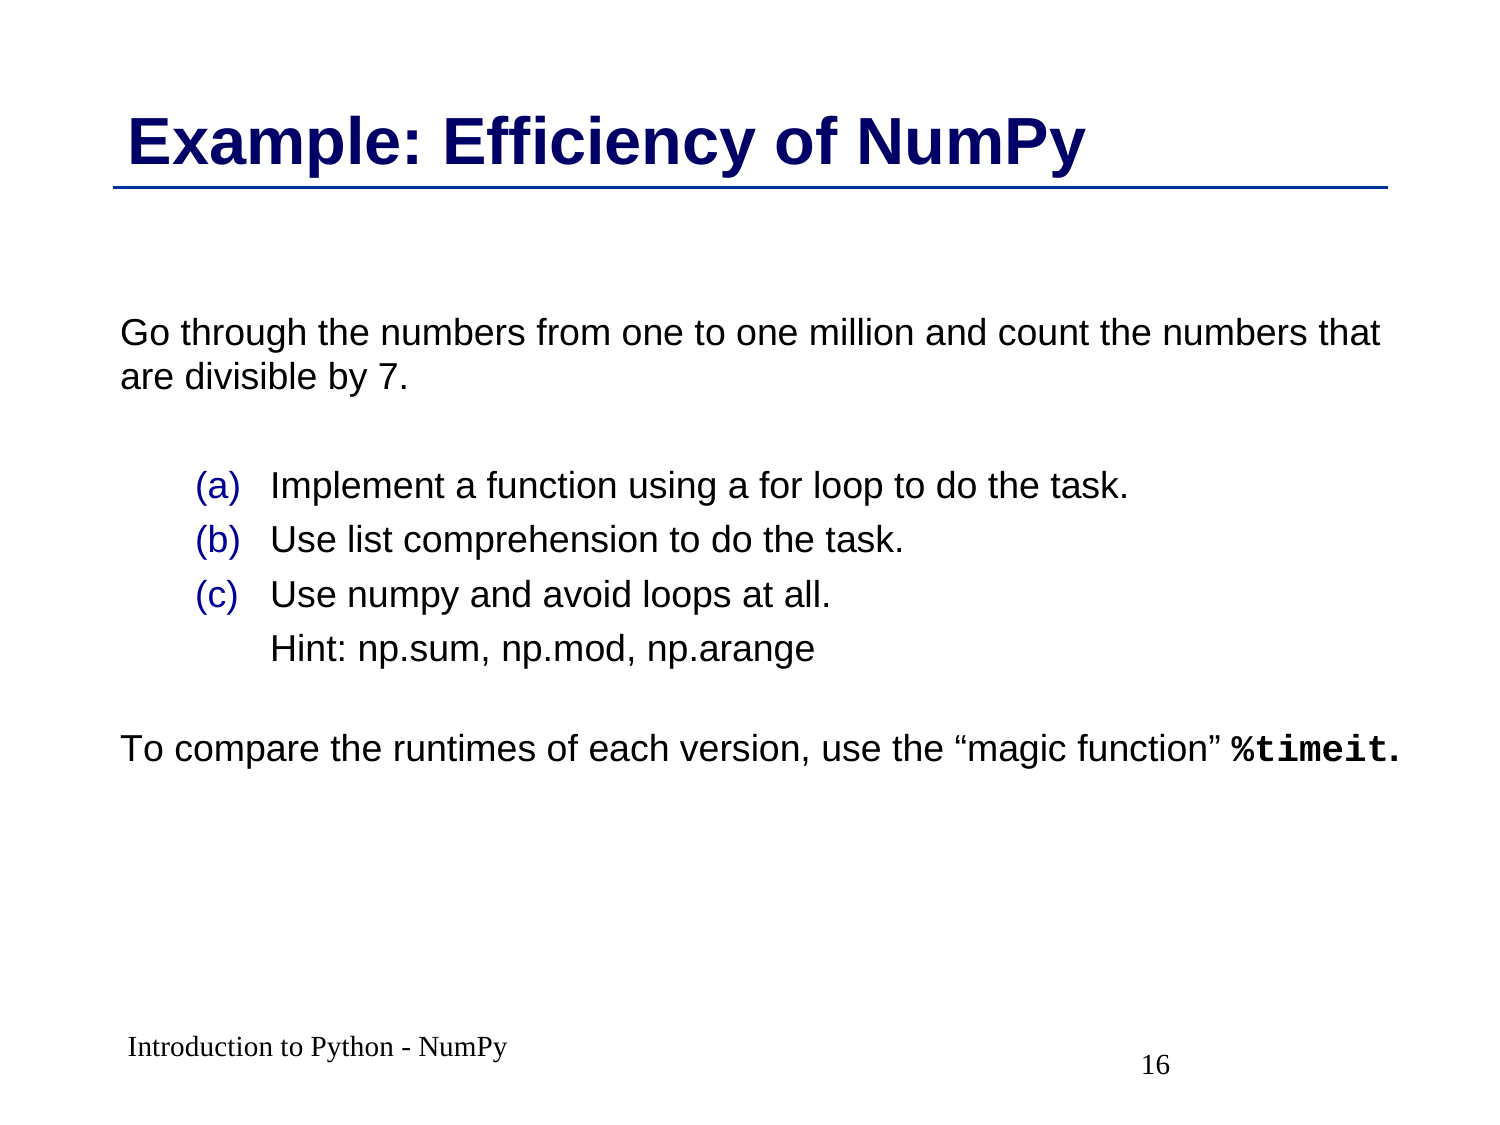

# Example: Efficiency of NumPy
Go through the numbers from one to one million and count the numbers that are divisible by 7.
Implement a function using a for loop to do the task.
Use list comprehension to do the task.
Use numpy and avoid loops at all.
Hint: np.sum, np.mod, np.arange
To compare the runtimes of each version, use the “magic function” %timeit.
Introduction to Python - NumPy